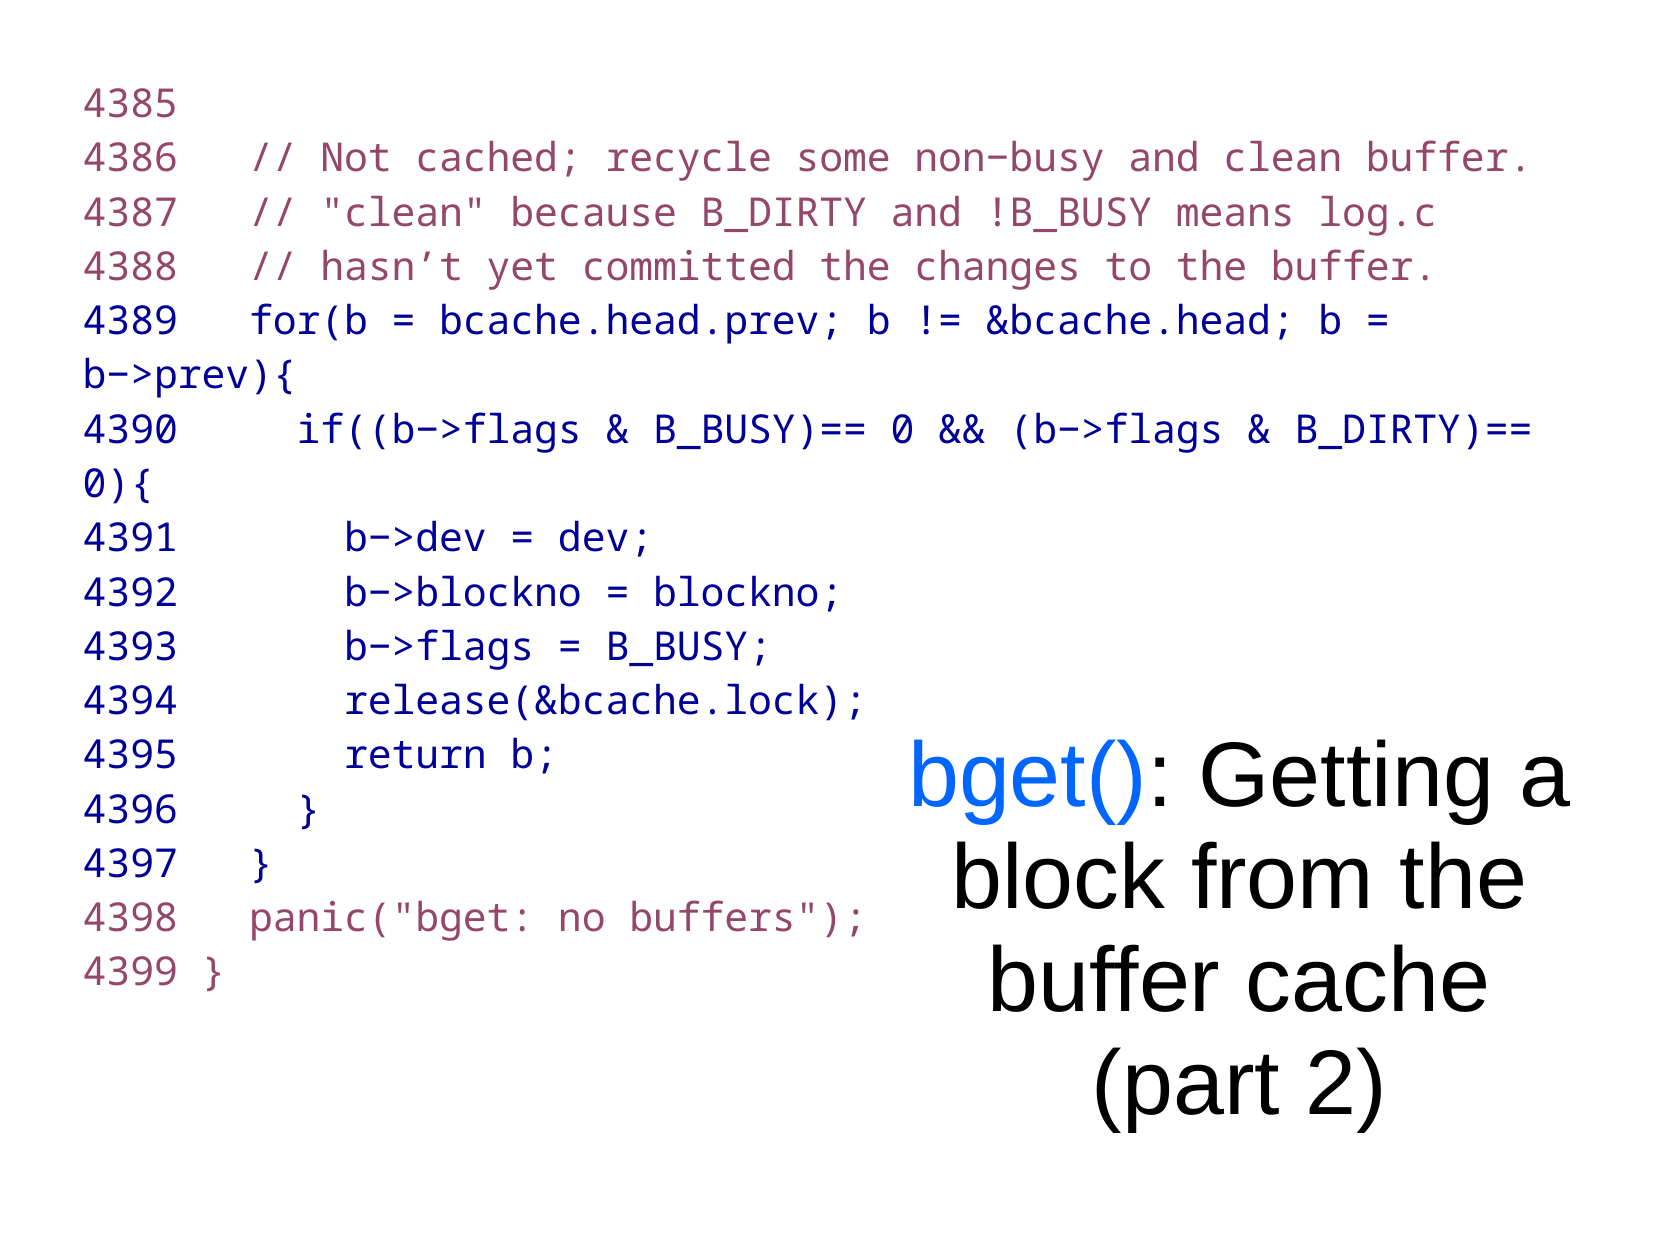

4385
4386 // Not cached; recycle some non−busy and clean buffer.
4387 // "clean" because B_DIRTY and !B_BUSY means log.c
4388 // hasn’t yet committed the changes to the buffer.
4389 for(b = bcache.head.prev; b != &bcache.head; b = b−>prev){
4390 if((b−>flags & B_BUSY)== 0 && (b−>flags & B_DIRTY)== 0){
4391 b−>dev = dev;
4392 b−>blockno = blockno;
4393 b−>flags = B_BUSY;
4394 release(&bcache.lock);
4395 return b;
4396 }
4397 }
4398 panic("bget: no buffers");
4399 }
# bget(): Getting a block from the buffer cache (part 2)